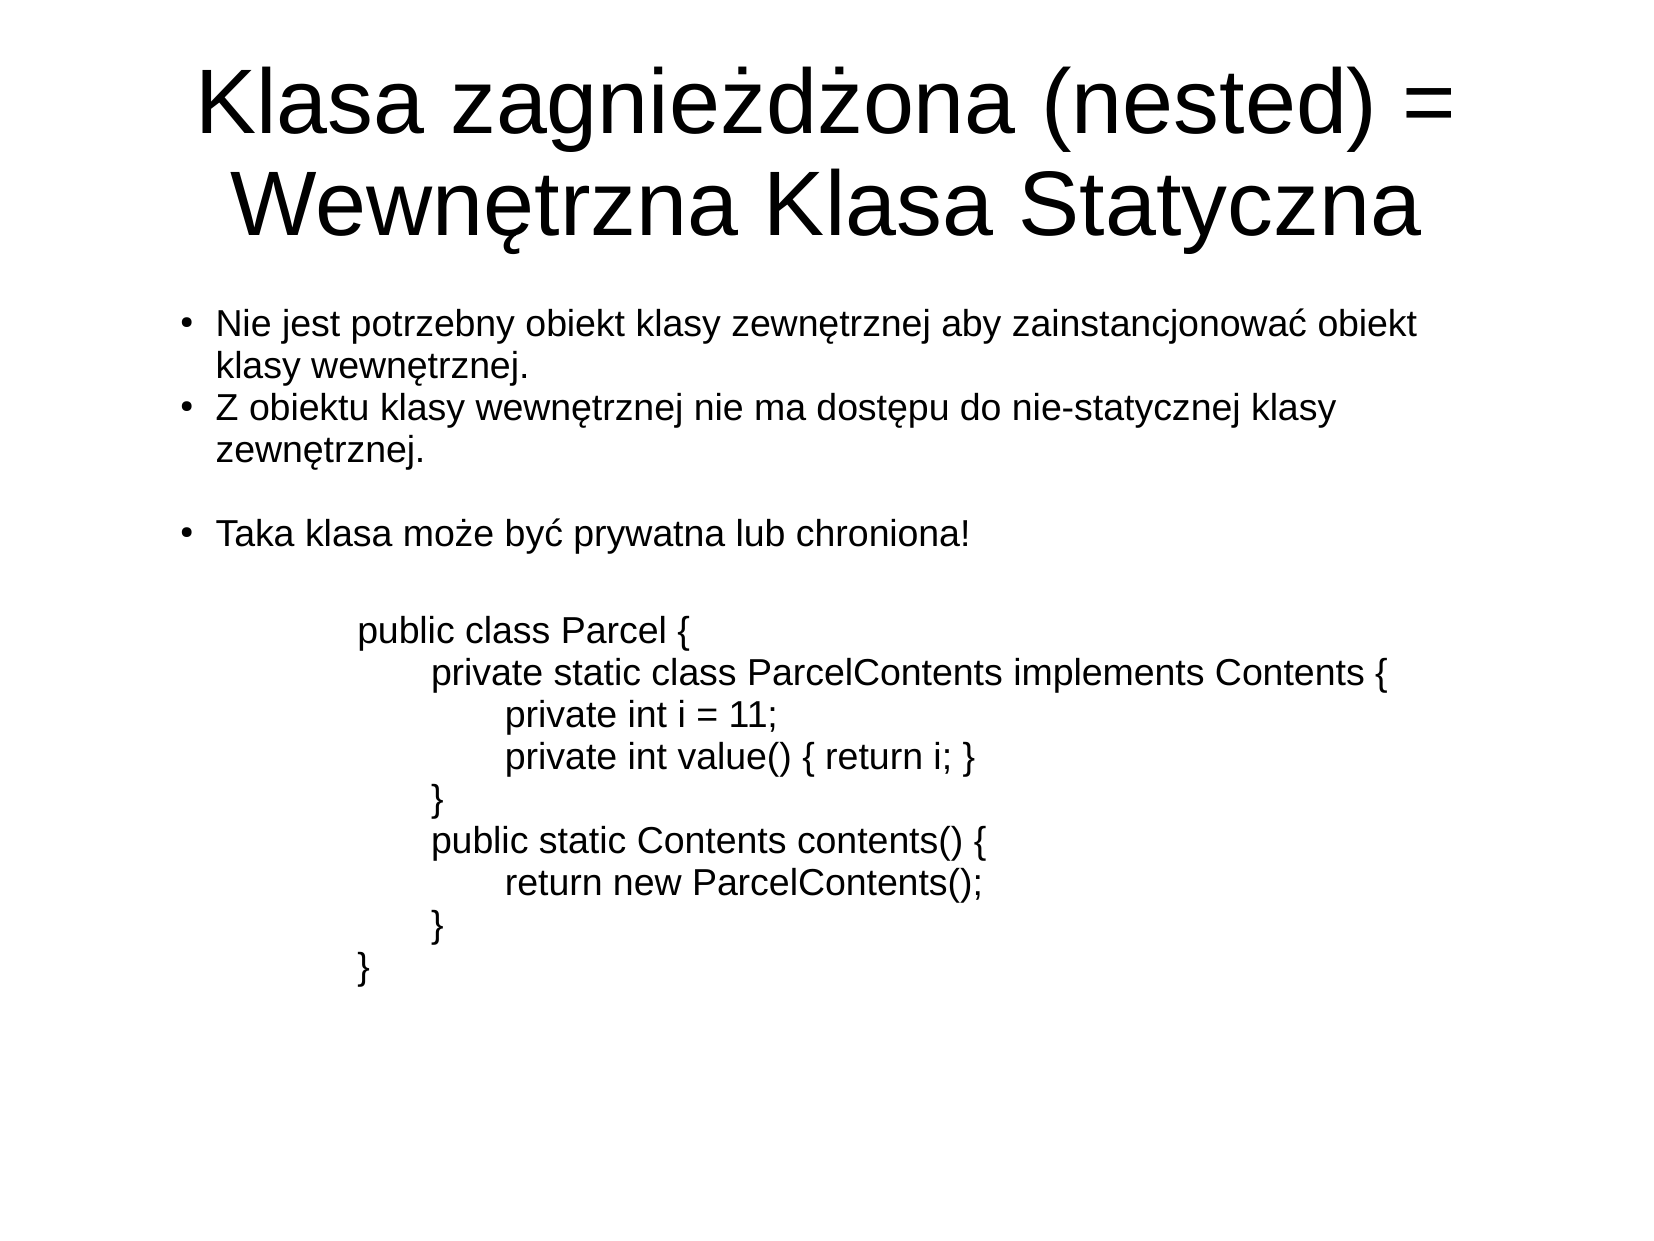

# Klasa zagnieżdżona (nested) = Wewnętrzna Klasa Statyczna
Nie jest potrzebny obiekt klasy zewnętrznej aby zainstancjonować obiekt klasy wewnętrznej.
Z obiektu klasy wewnętrznej nie ma dostępu do nie-statycznej klasy zewnętrznej.
Taka klasa może być prywatna lub chroniona!
public class Parcel {
	private static class ParcelContents implements Contents {
		private int i = 11;
		private int value() { return i; }
	}
	public static Contents contents() {
		return new ParcelContents();
	}
}